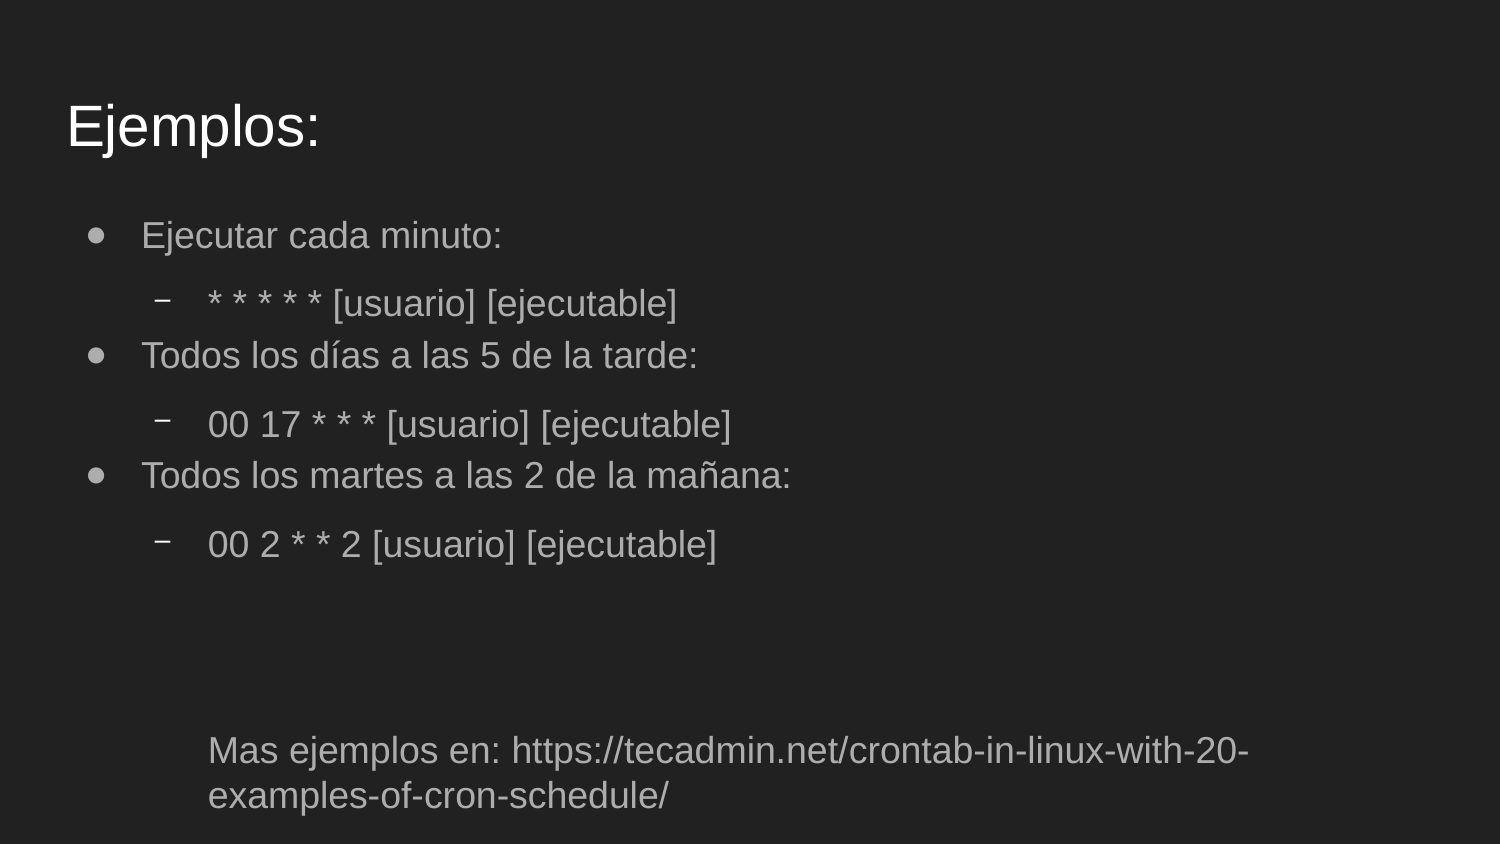

# Ejemplos:
Ejecutar cada minuto:
* * * * * [usuario] [ejecutable]
Todos los días a las 5 de la tarde:
00 17 * * * [usuario] [ejecutable]
Todos los martes a las 2 de la mañana:
00 2 * * 2 [usuario] [ejecutable]
Mas ejemplos en: https://tecadmin.net/crontab-in-linux-with-20-examples-of-cron-schedule/